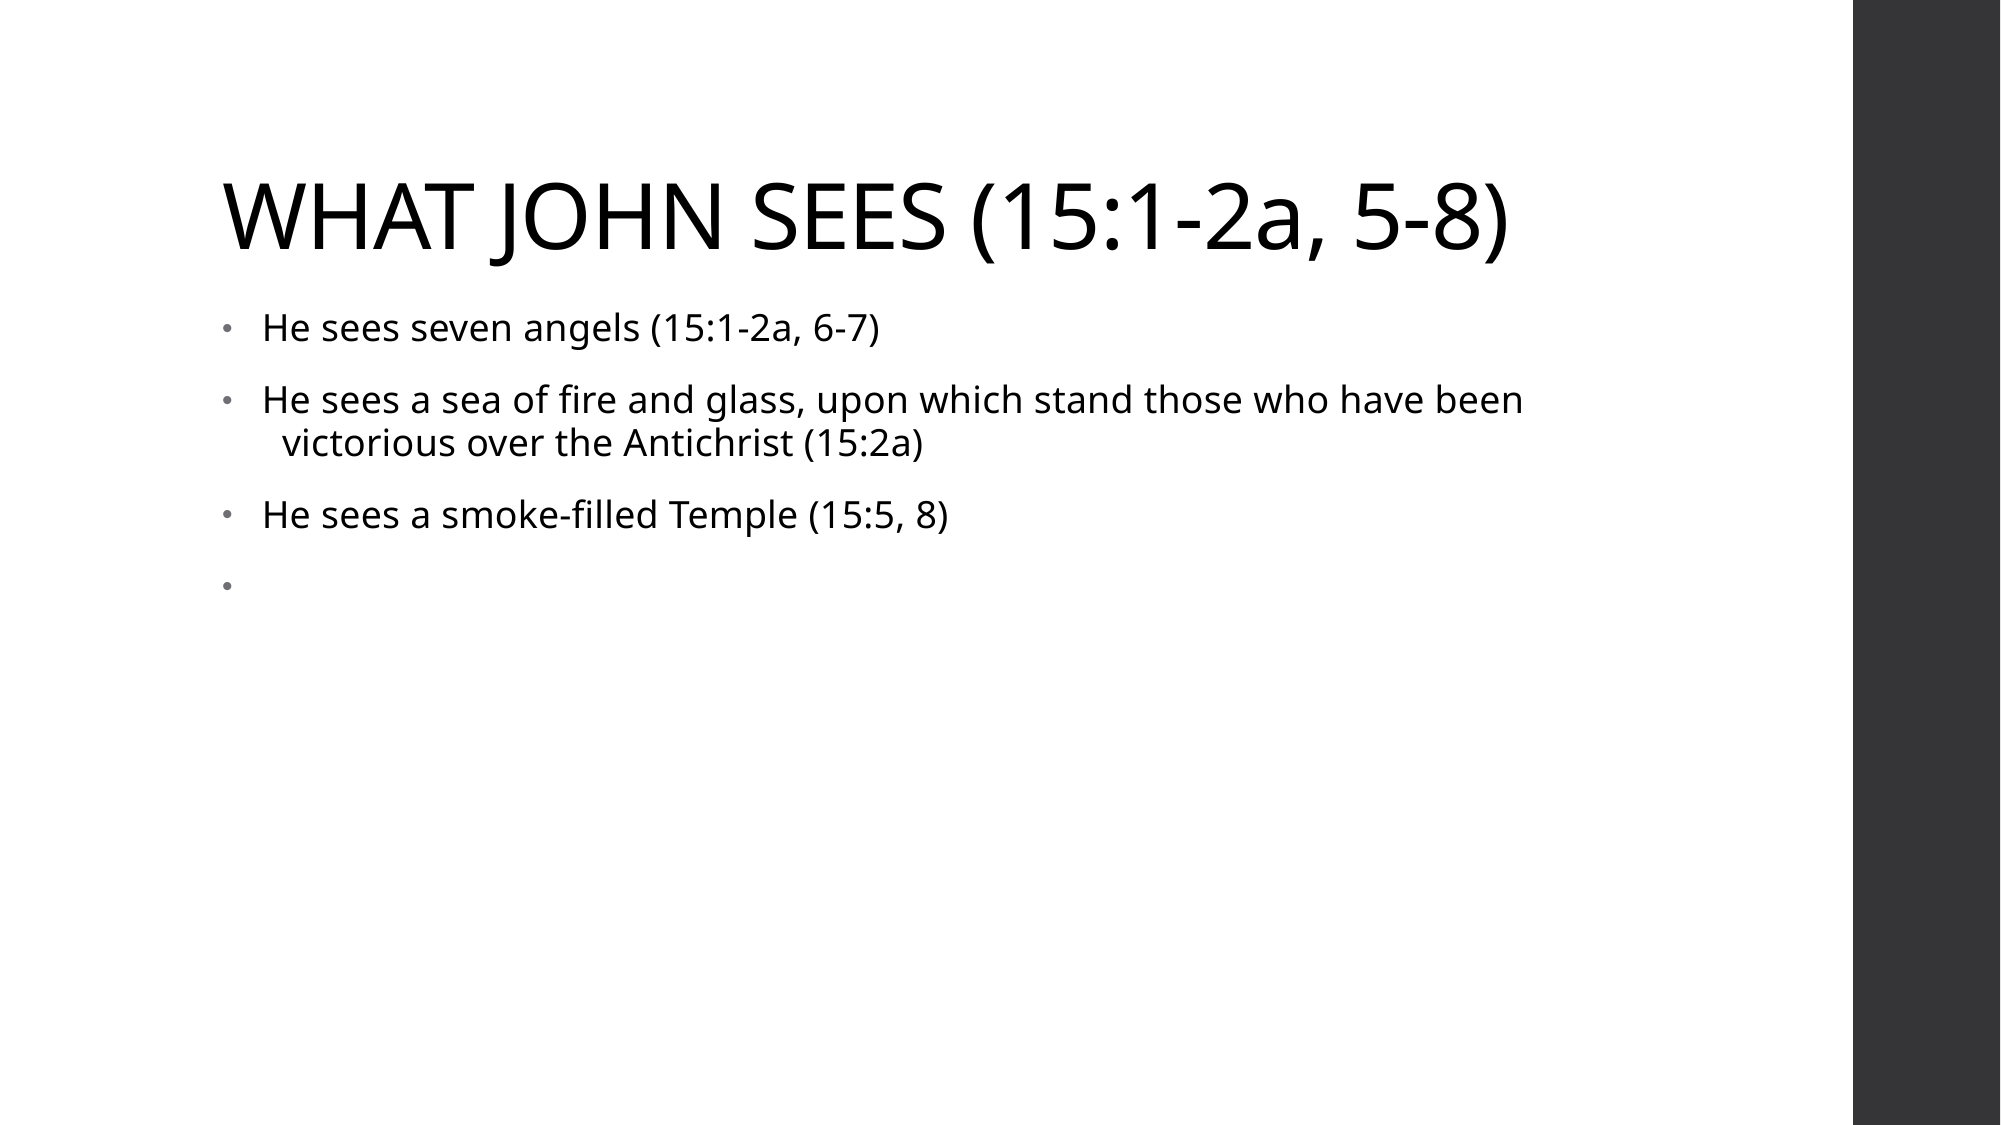

# WHAT JOHN SEES (15:1-2a, 5-8)
 He sees seven angels (15:1-2a, 6-7)
 He sees a sea of fire and glass, upon which stand those who have been victorious over the Antichrist (15:2a)
 He sees a smoke-filled Temple (15:5, 8)